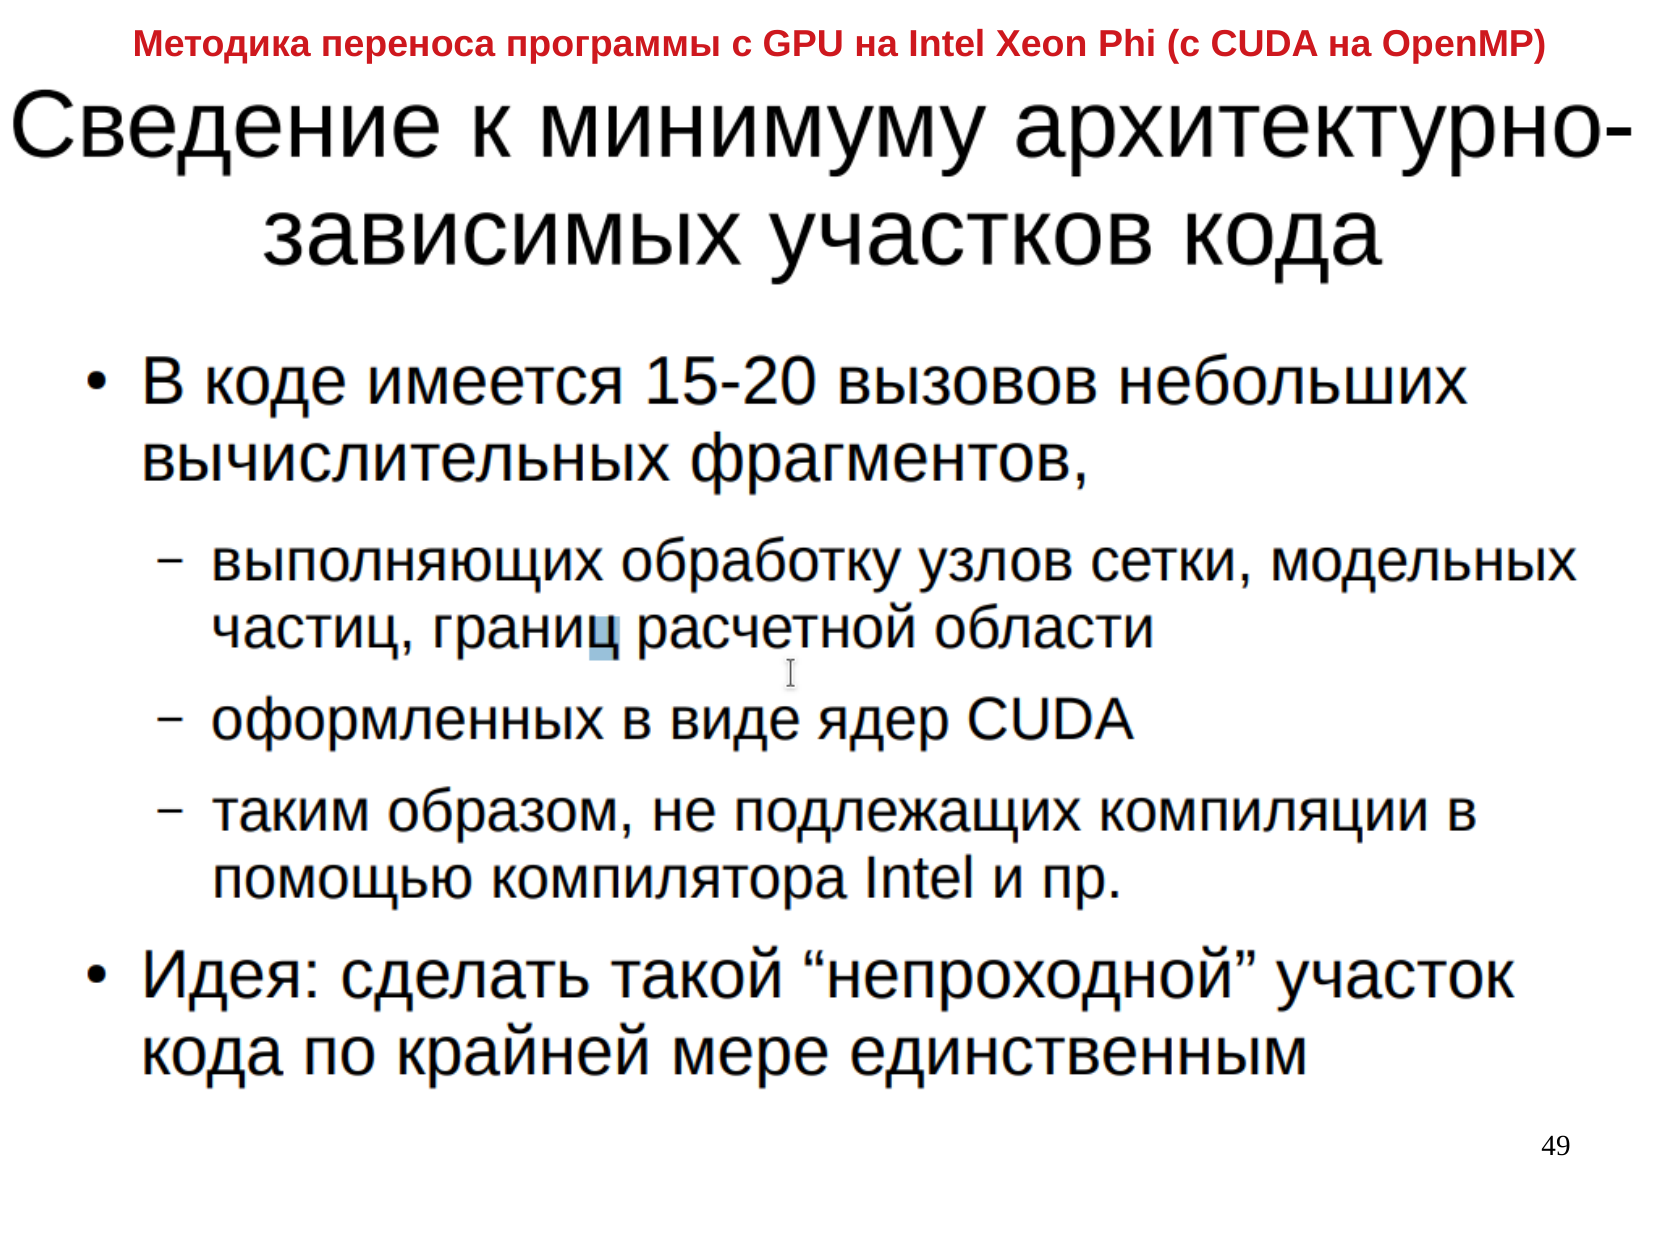

Методика переноса программы с GPU на Intel Xeon Phi (c CUDA на OpenMP)
49